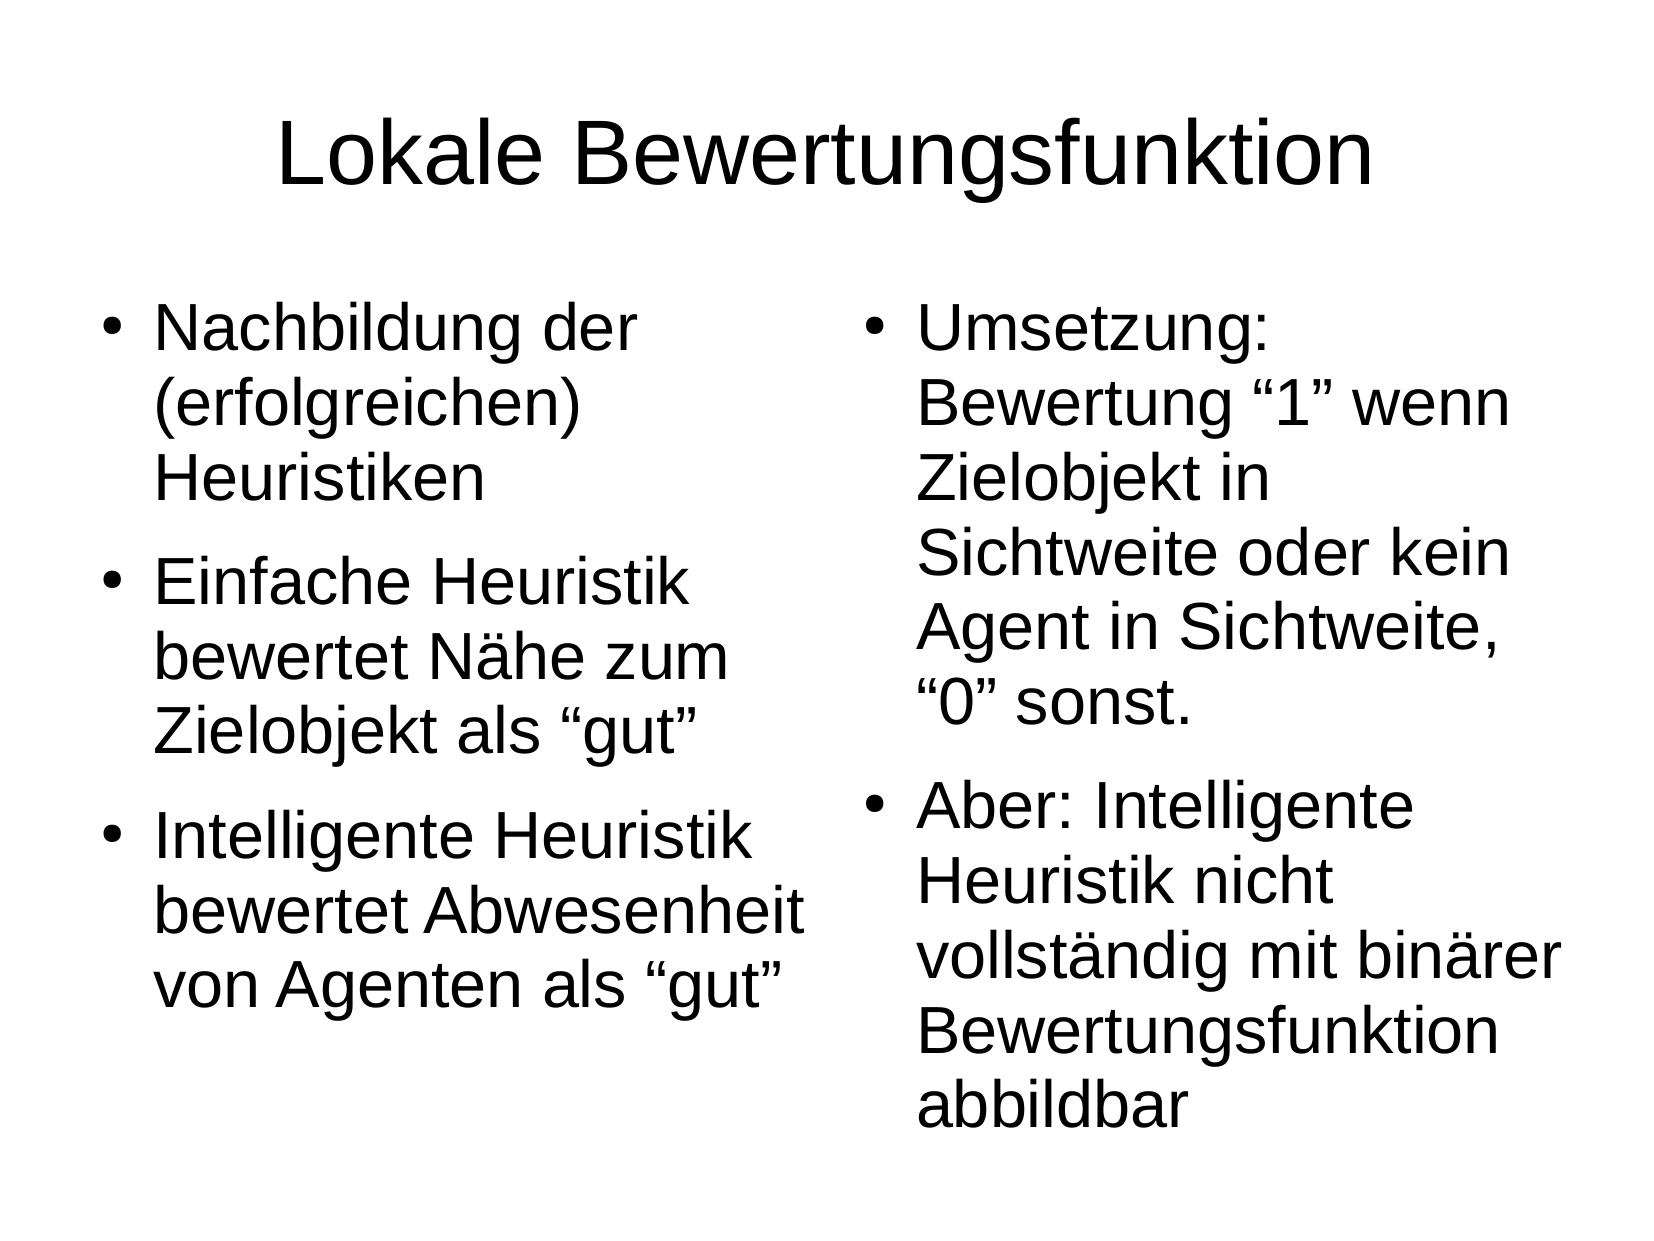

# Lokale Bewertungsfunktion
Nachbildung der (erfolgreichen) Heuristiken
Einfache Heuristik bewertet Nähe zum Zielobjekt als “gut”
Intelligente Heuristik bewertet Abwesenheit von Agenten als “gut”
Umsetzung: Bewertung “1” wenn Zielobjekt in Sichtweite oder kein Agent in Sichtweite, “0” sonst.
Aber: Intelligente Heuristik nicht vollständig mit binärer Bewertungsfunktion abbildbar